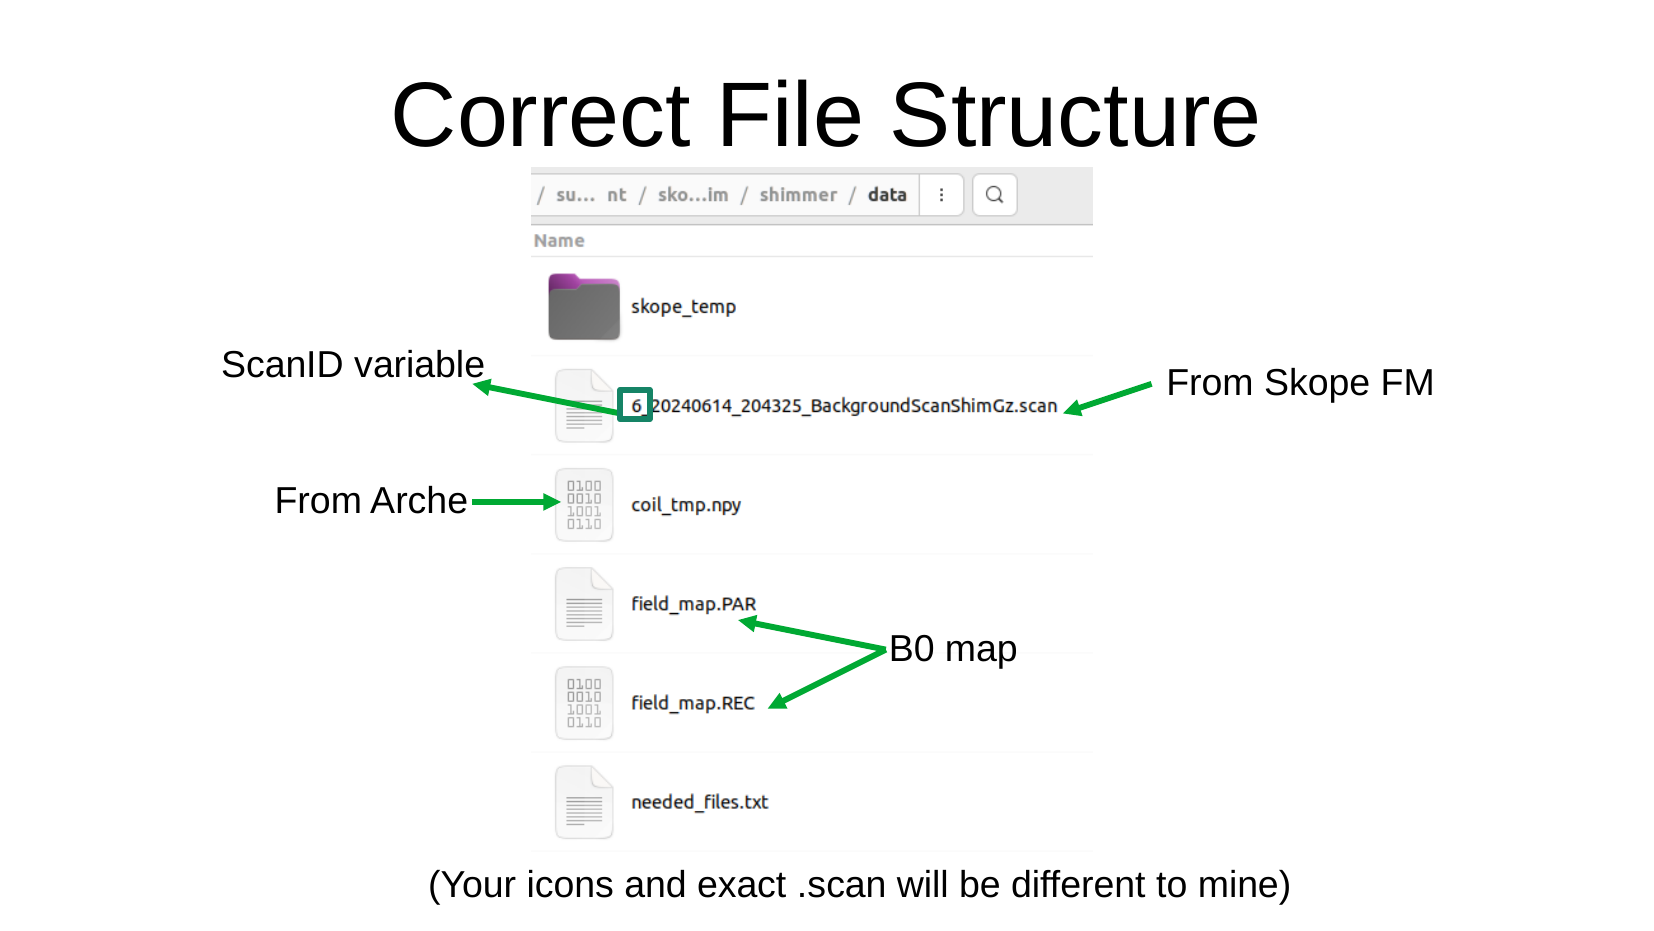

# Correct File Structure
ScanID variable
From Skope FM
From Arche
B0 map
(Your icons and exact .scan will be different to mine)